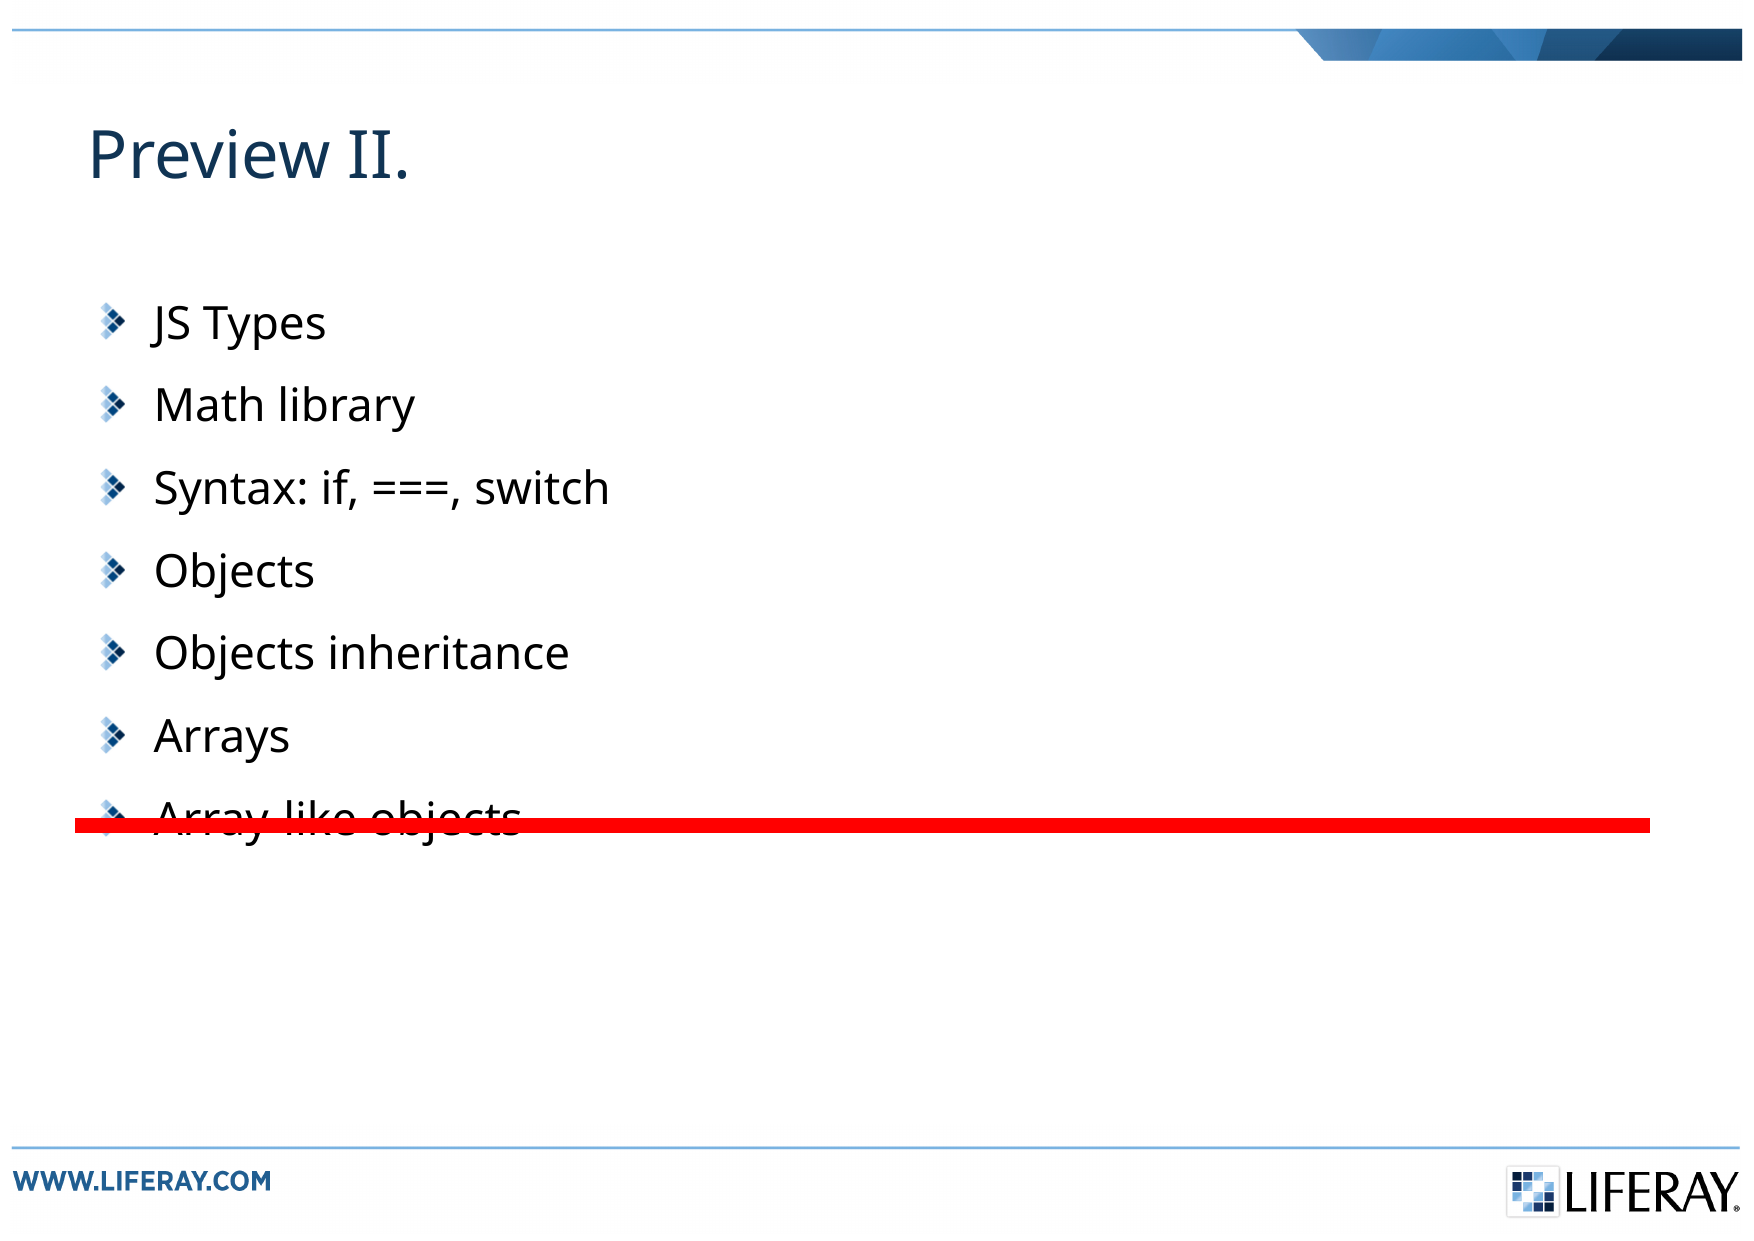

# Preview II.
JS Types
Math library
Syntax: if, ===, switch
Objects
Objects inheritance
Arrays
Array-like objects